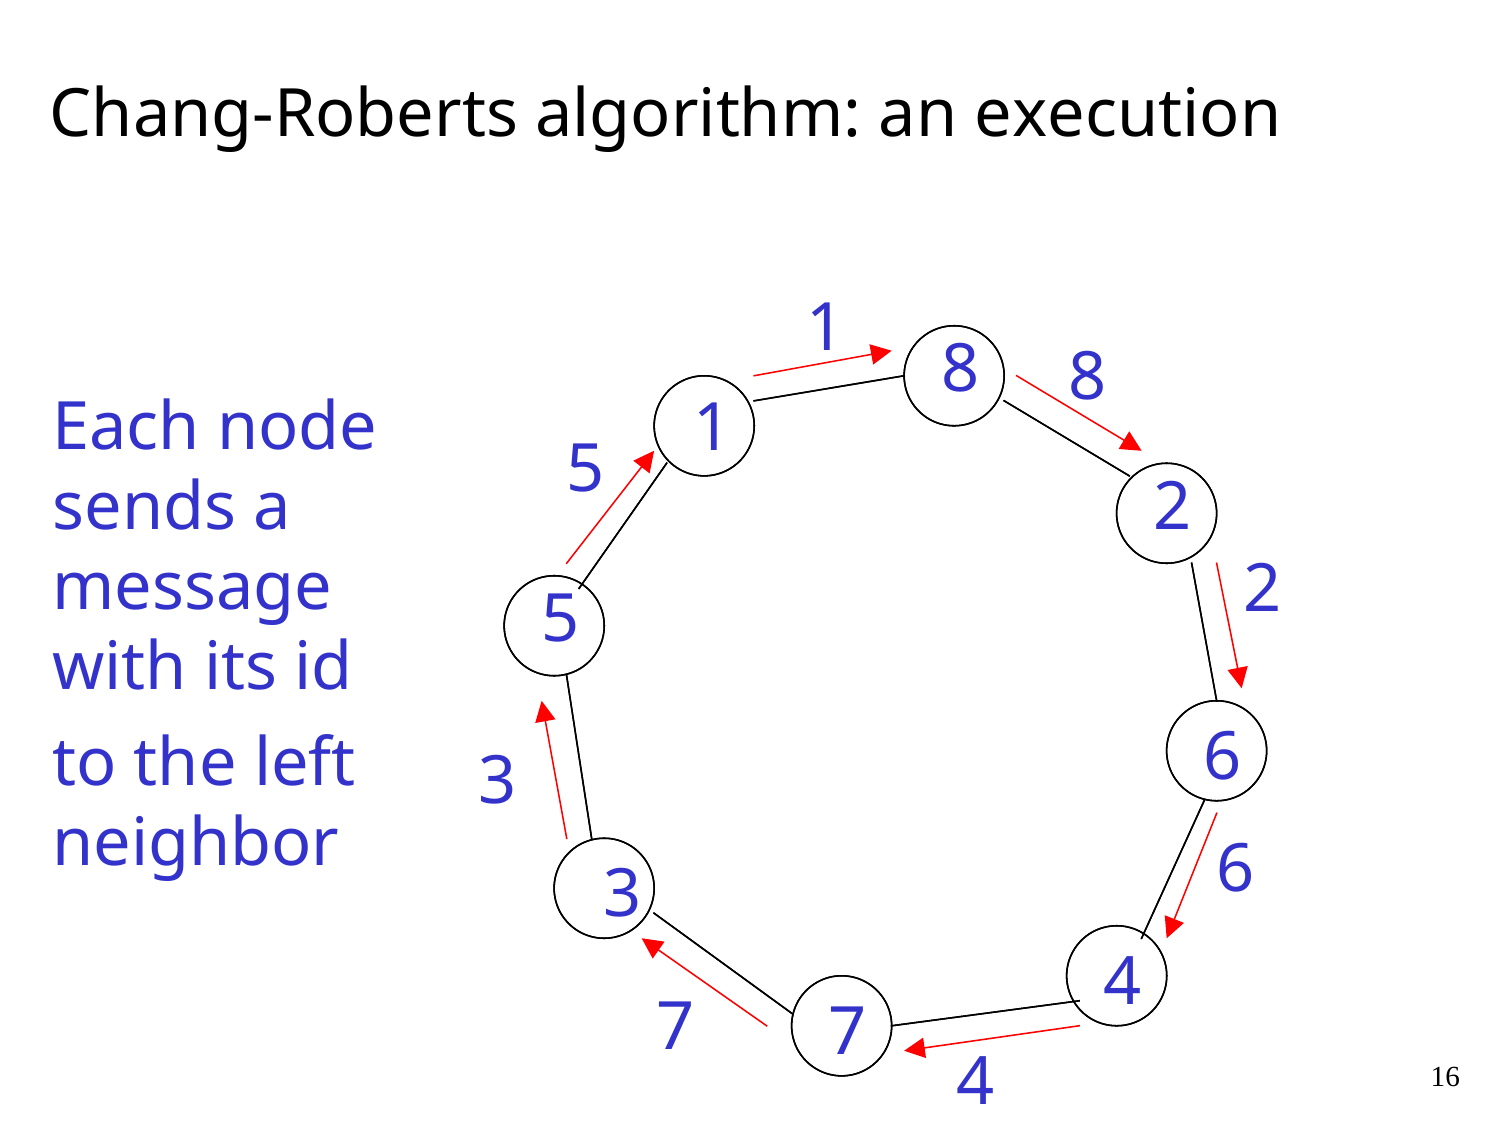

Chang-Roberts algorithm: an execution
1
8
8
Each node sends a message with its id
to the left neighbor
1
5
2
2
5
6
3
6
3
4
7
7
4